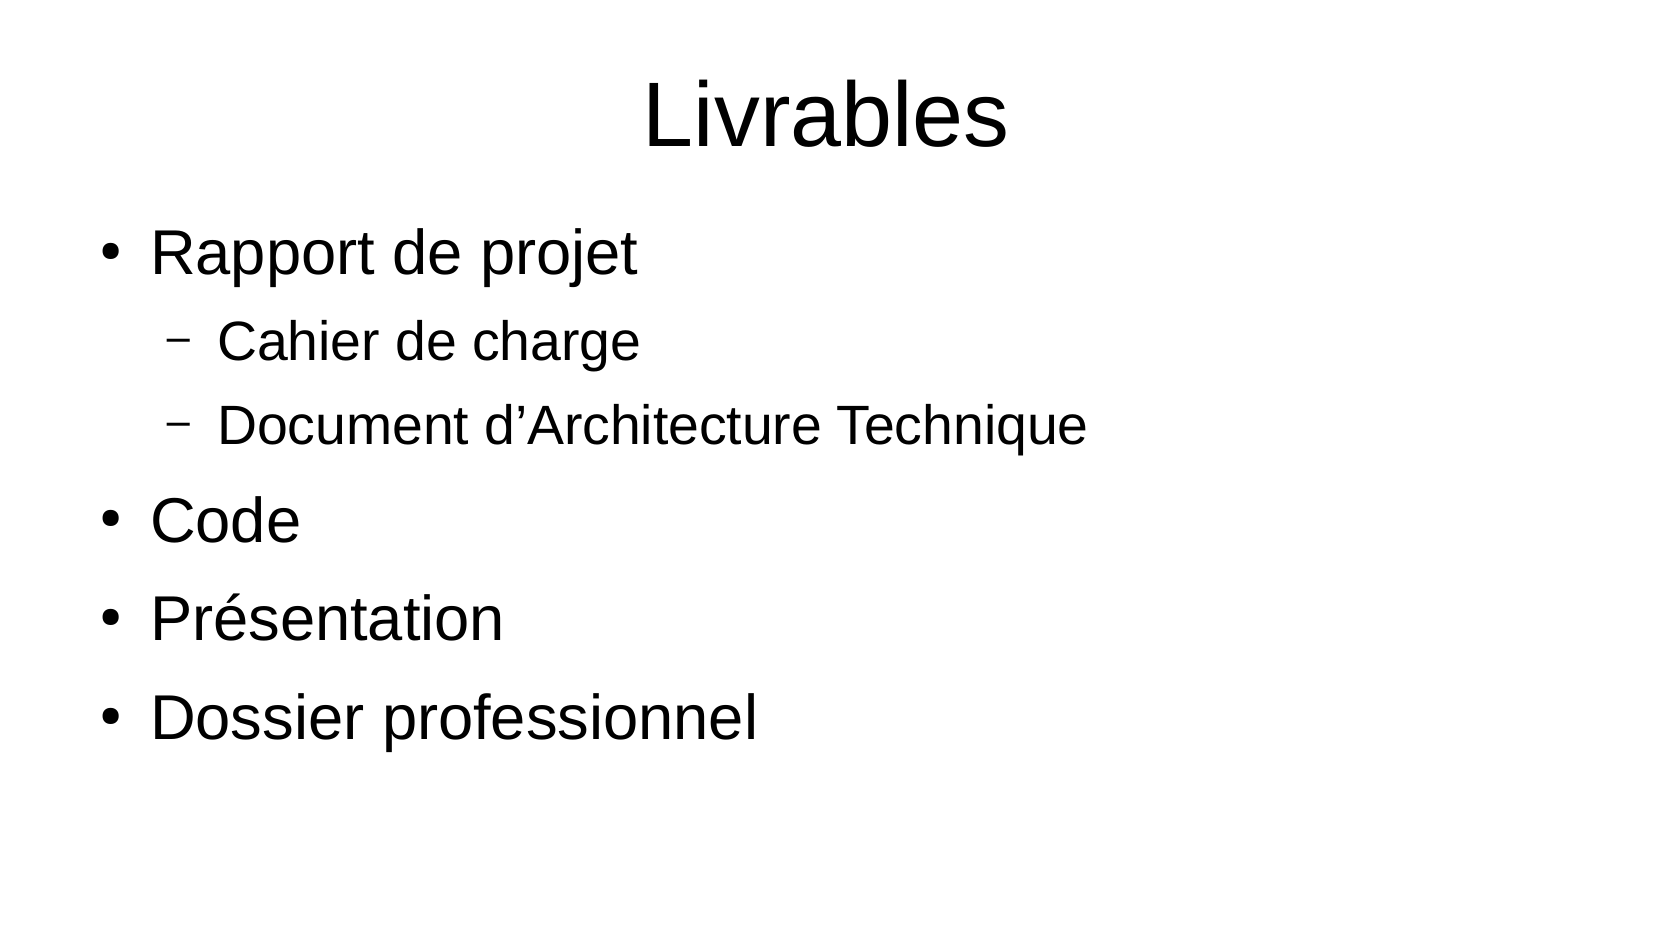

# Livrables
Rapport de projet
Cahier de charge
Document d’Architecture Technique
Code
Présentation
Dossier professionnel